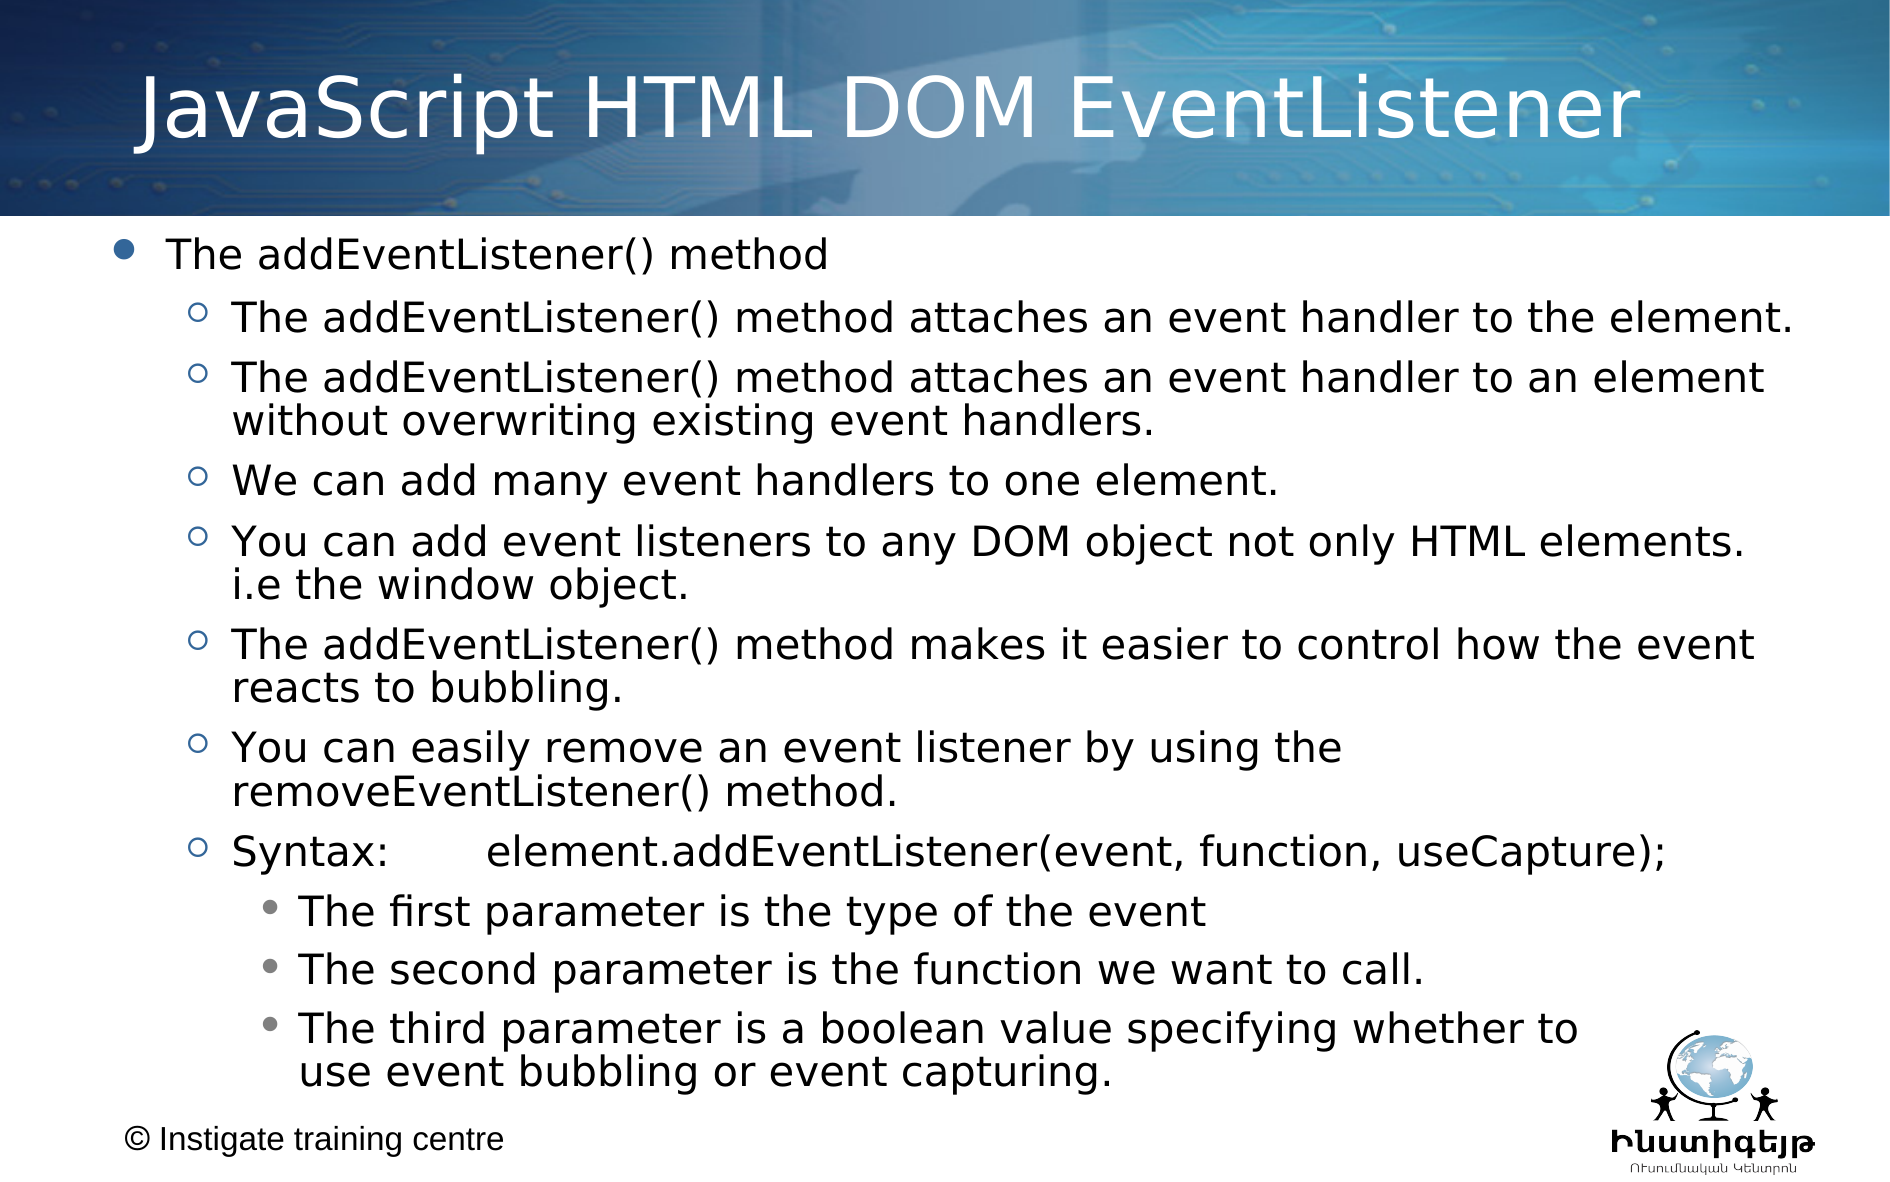

JavaScript HTML DOM EventListener
# The addEventListener() method
The addEventListener() method attaches an event handler to the element.
The addEventListener() method attaches an event handler to an element without overwriting existing event handlers.
We can add many event handlers to one element.
You can add event listeners to any DOM object not only HTML elements. i.e the window object.
The addEventListener() method makes it easier to control how the event reacts to bubbling.
You can easily remove an event listener by using the removeEventListener() method.
Syntax:		element.addEventListener(event, function, useCapture);
The first parameter is the type of the event
The second parameter is the function we want to call.
The third parameter is a boolean value specifying whether to
use event bubbling or event capturing.